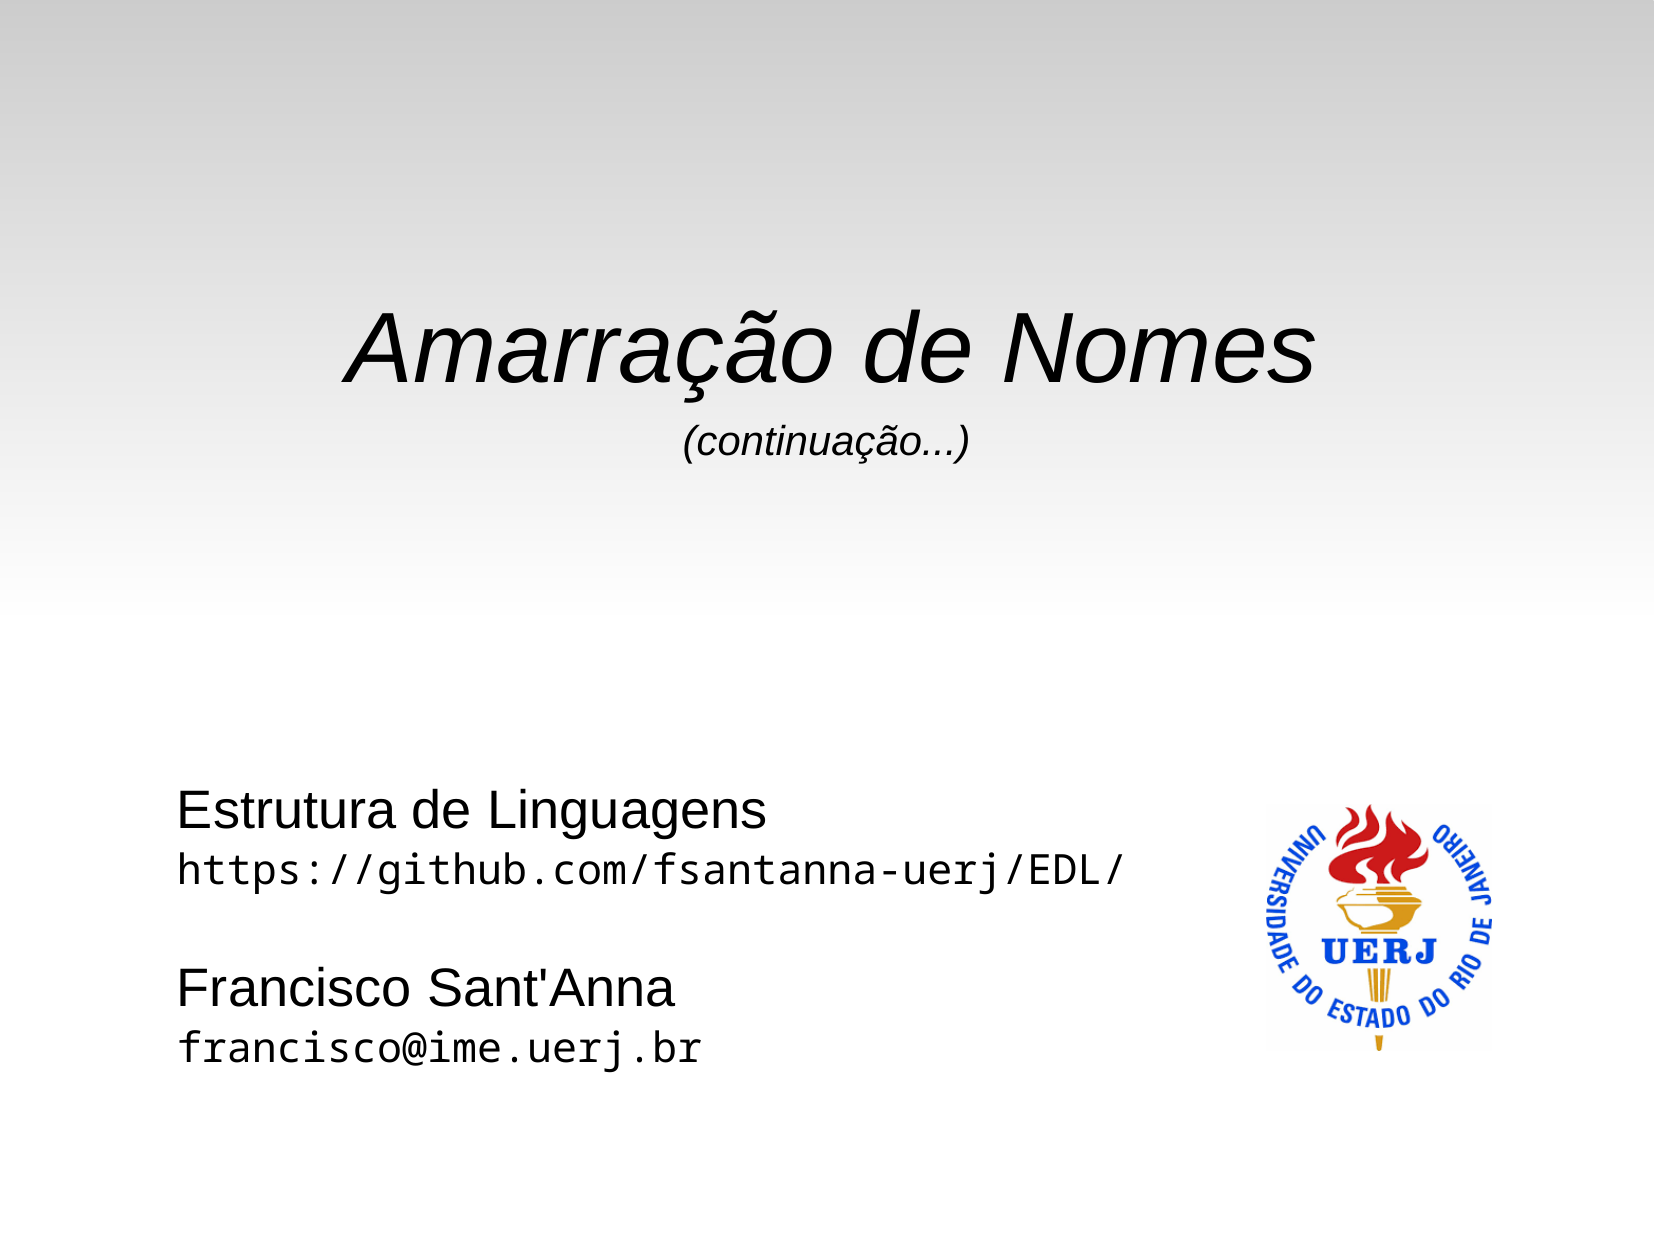

# Amarração de Nomes
(continuação...)
Estrutura de Linguagens
https://github.com/fsantanna-uerj/EDL/
Francisco Sant'Anna
francisco@ime.uerj.br